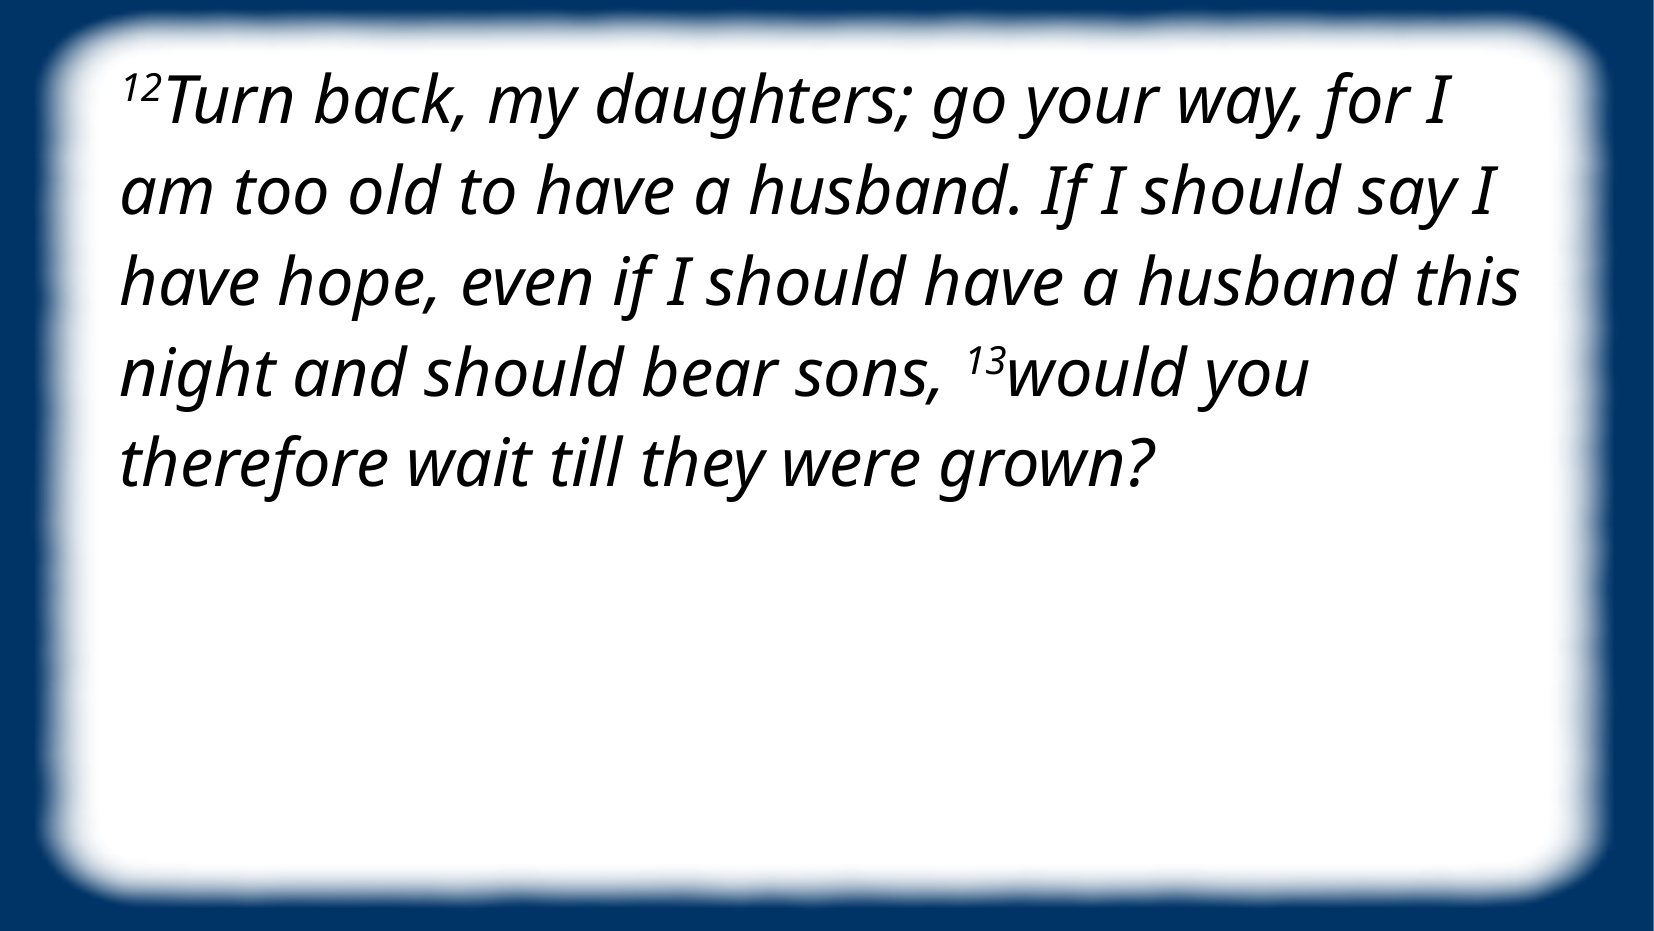

12Turn back, my daughters; go your way, for I am too old to have a husband. If I should say I have hope, even if I should have a husband this night and should bear sons, 13would you therefore wait till they were grown?